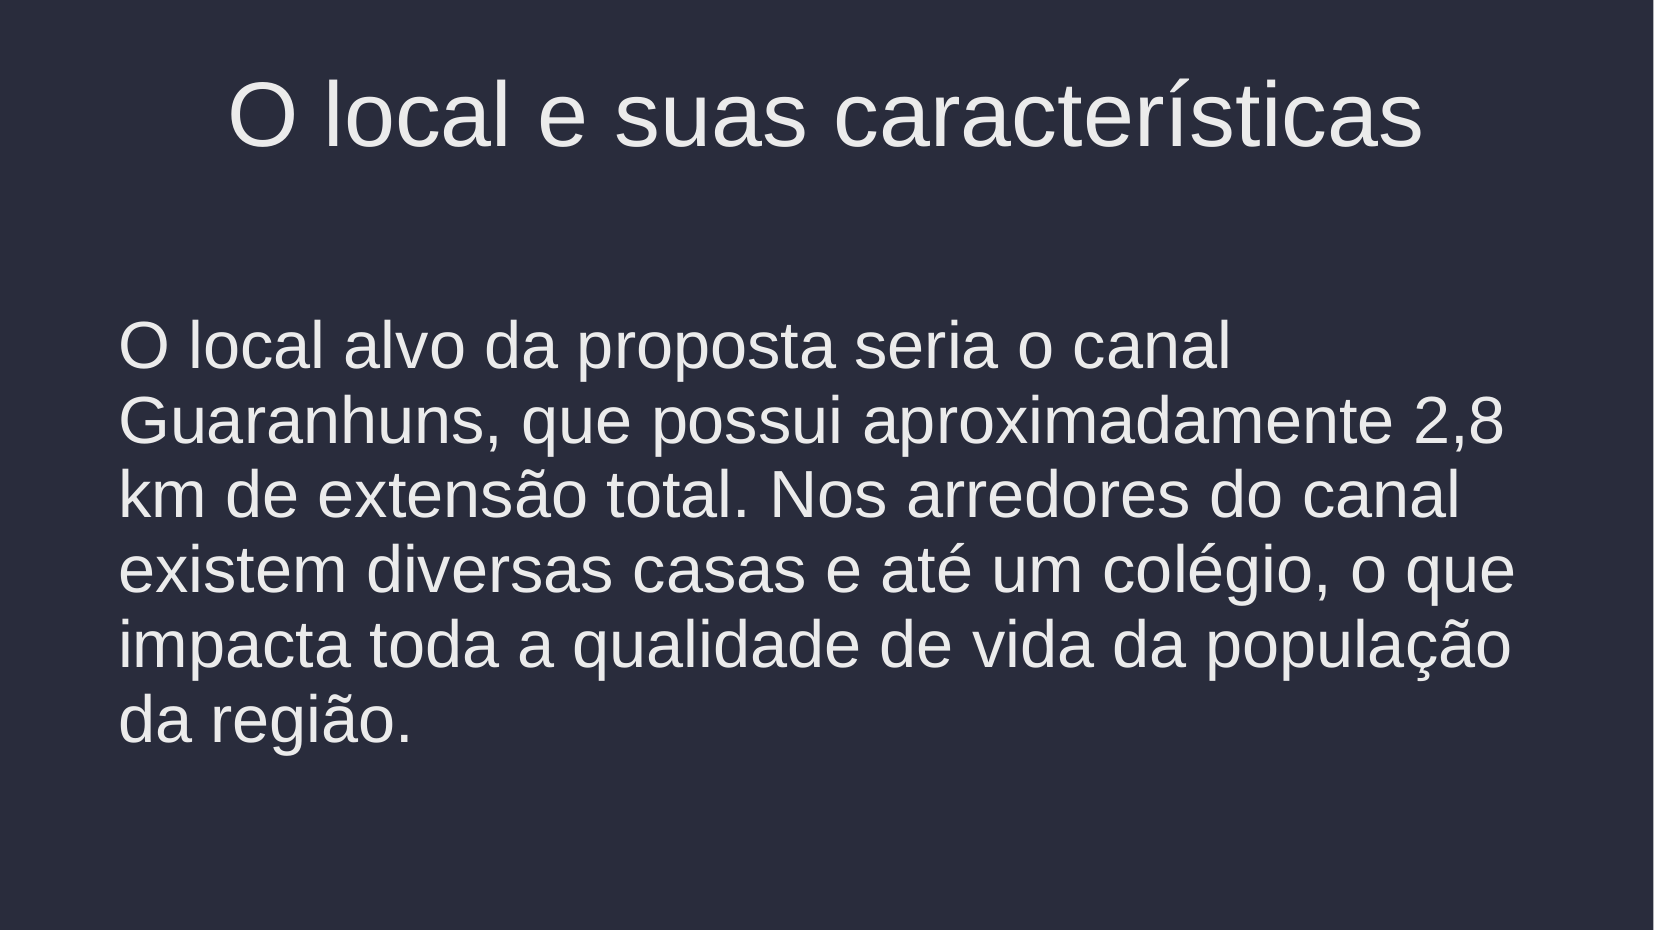

# O local e suas características
O local alvo da proposta seria o canal Guaranhuns, que possui aproximadamente 2,8 km de extensão total. Nos arredores do canal existem diversas casas e até um colégio, o que impacta toda a qualidade de vida da população da região.